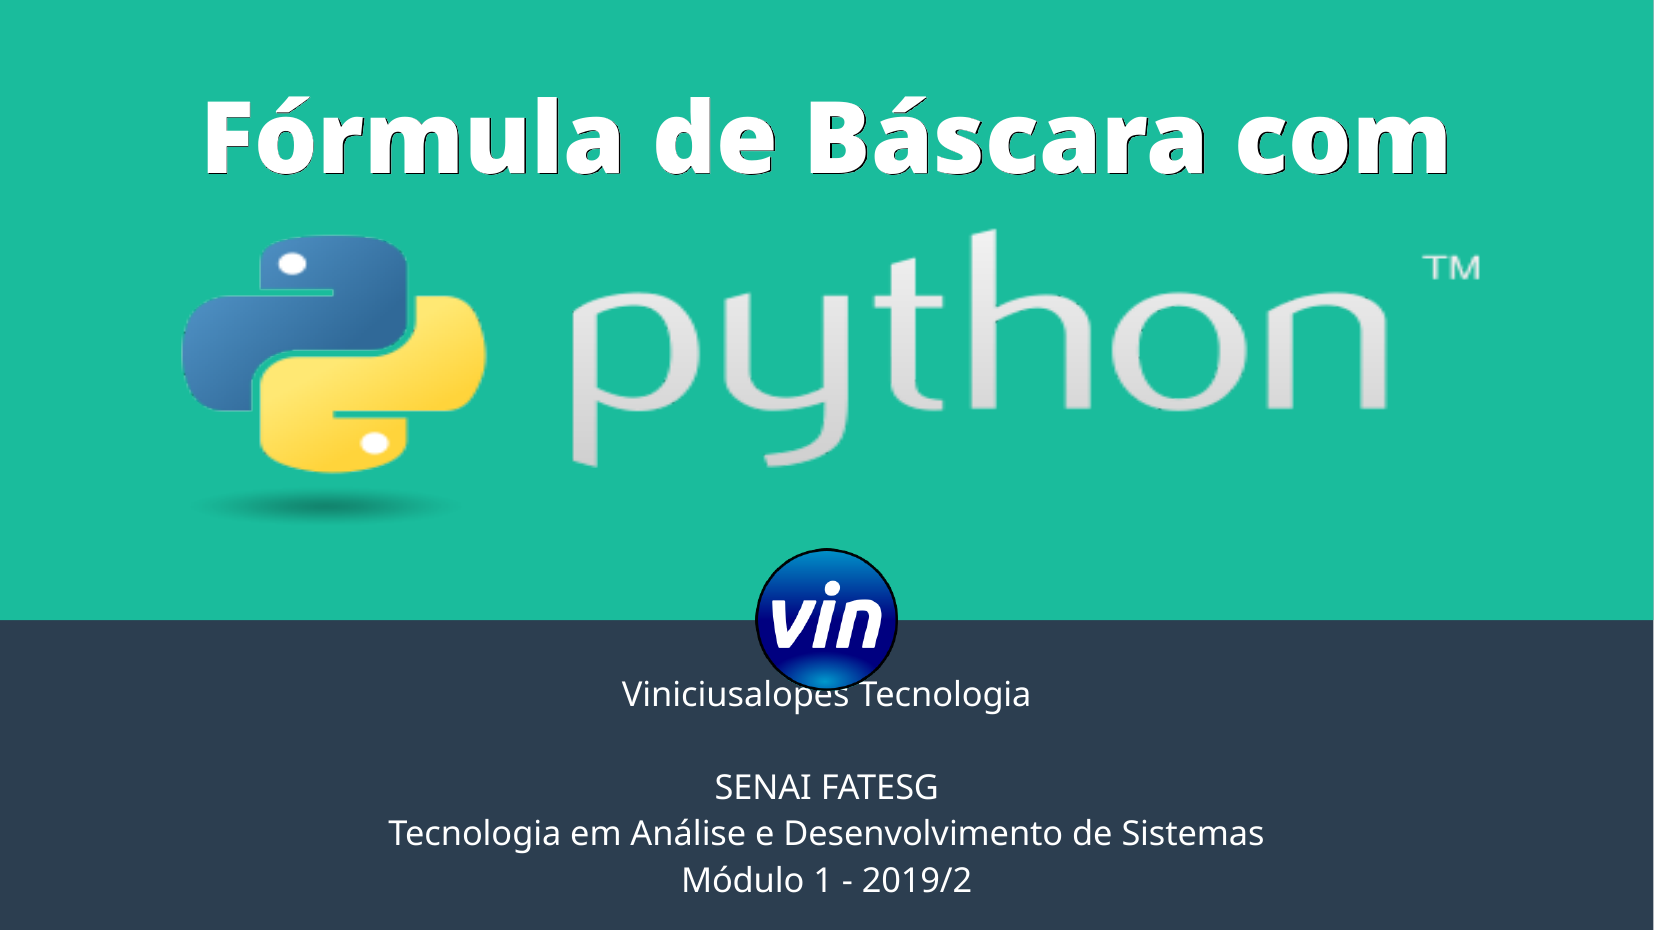

# Fórmula de Báscara com
Viniciusalopes Tecnologia
SENAI FATESG
Tecnologia em Análise e Desenvolvimento de Sistemas
Módulo 1 - 2019/2